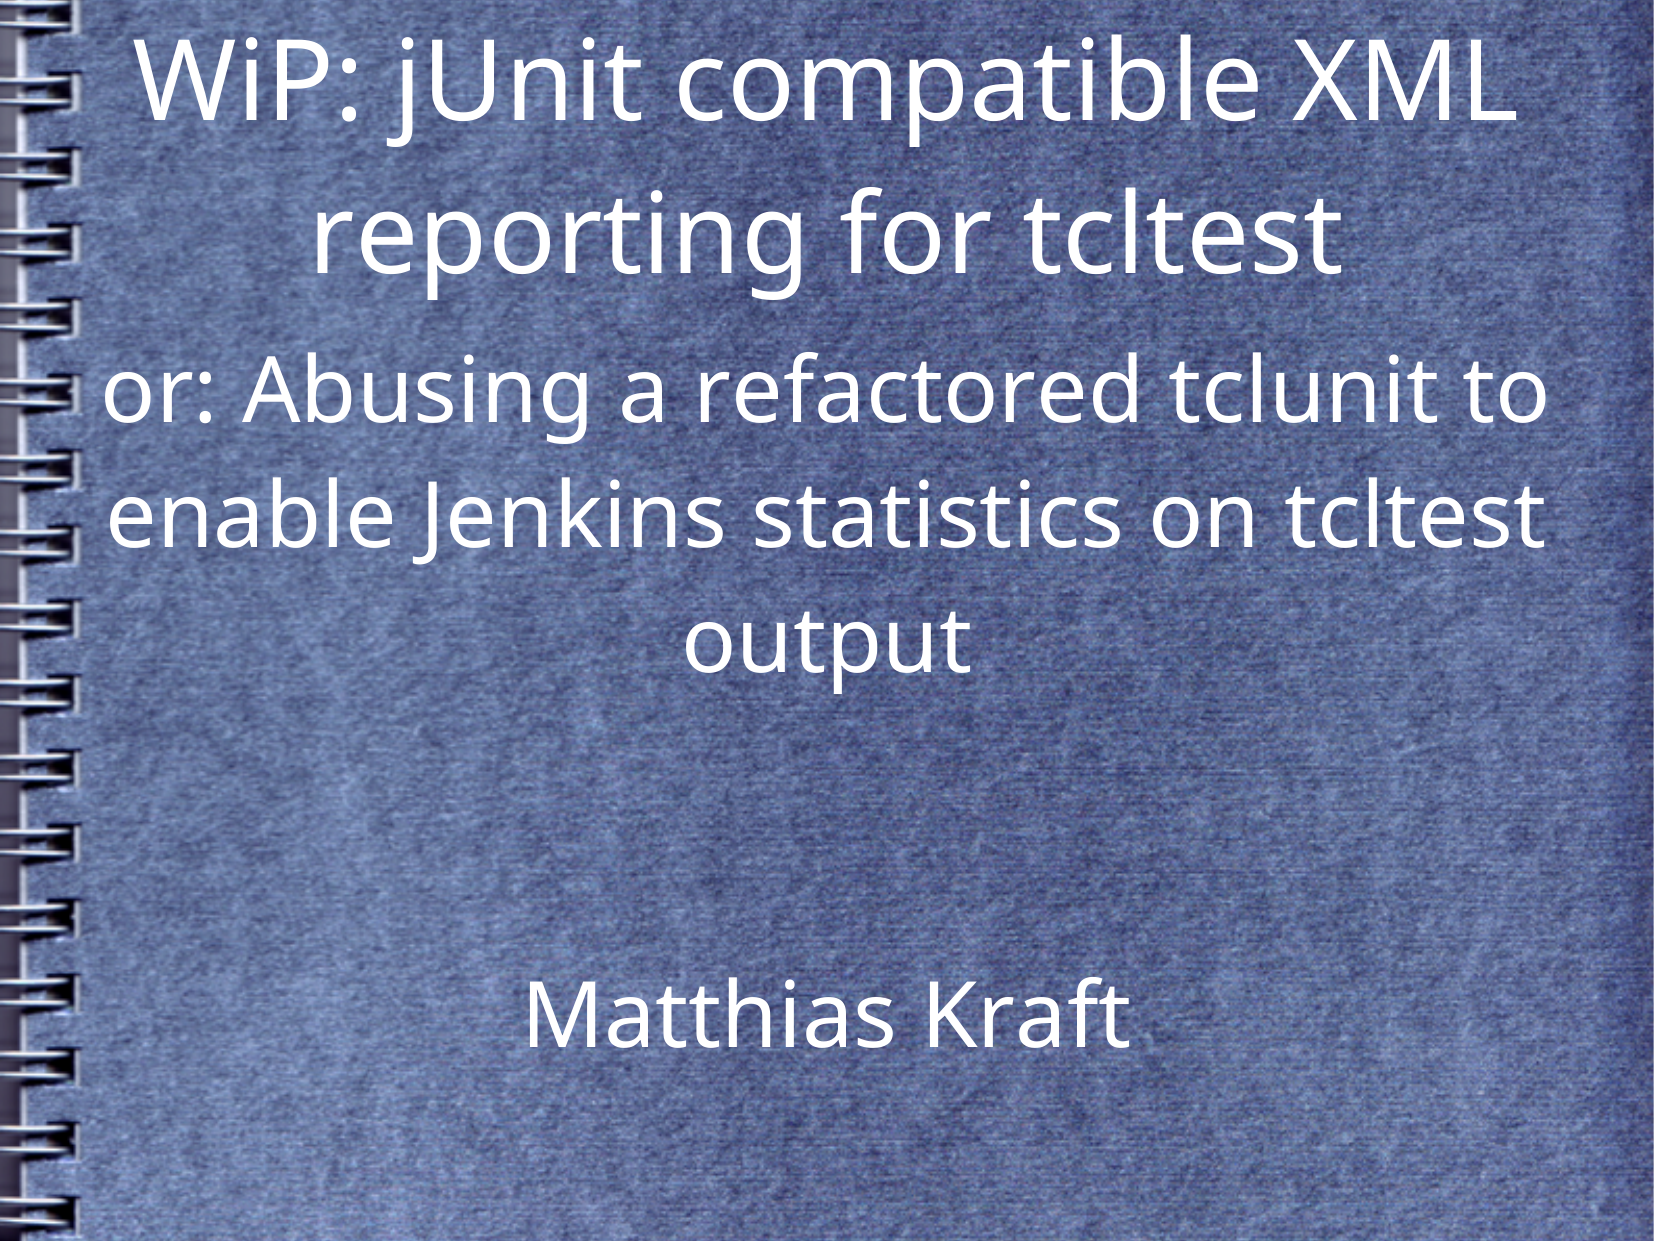

# WiP: jUnit compatible XML reporting for tcltest
or: Abusing a refactored tclunit to enable Jenkins statistics on tcltest output
Matthias Kraft